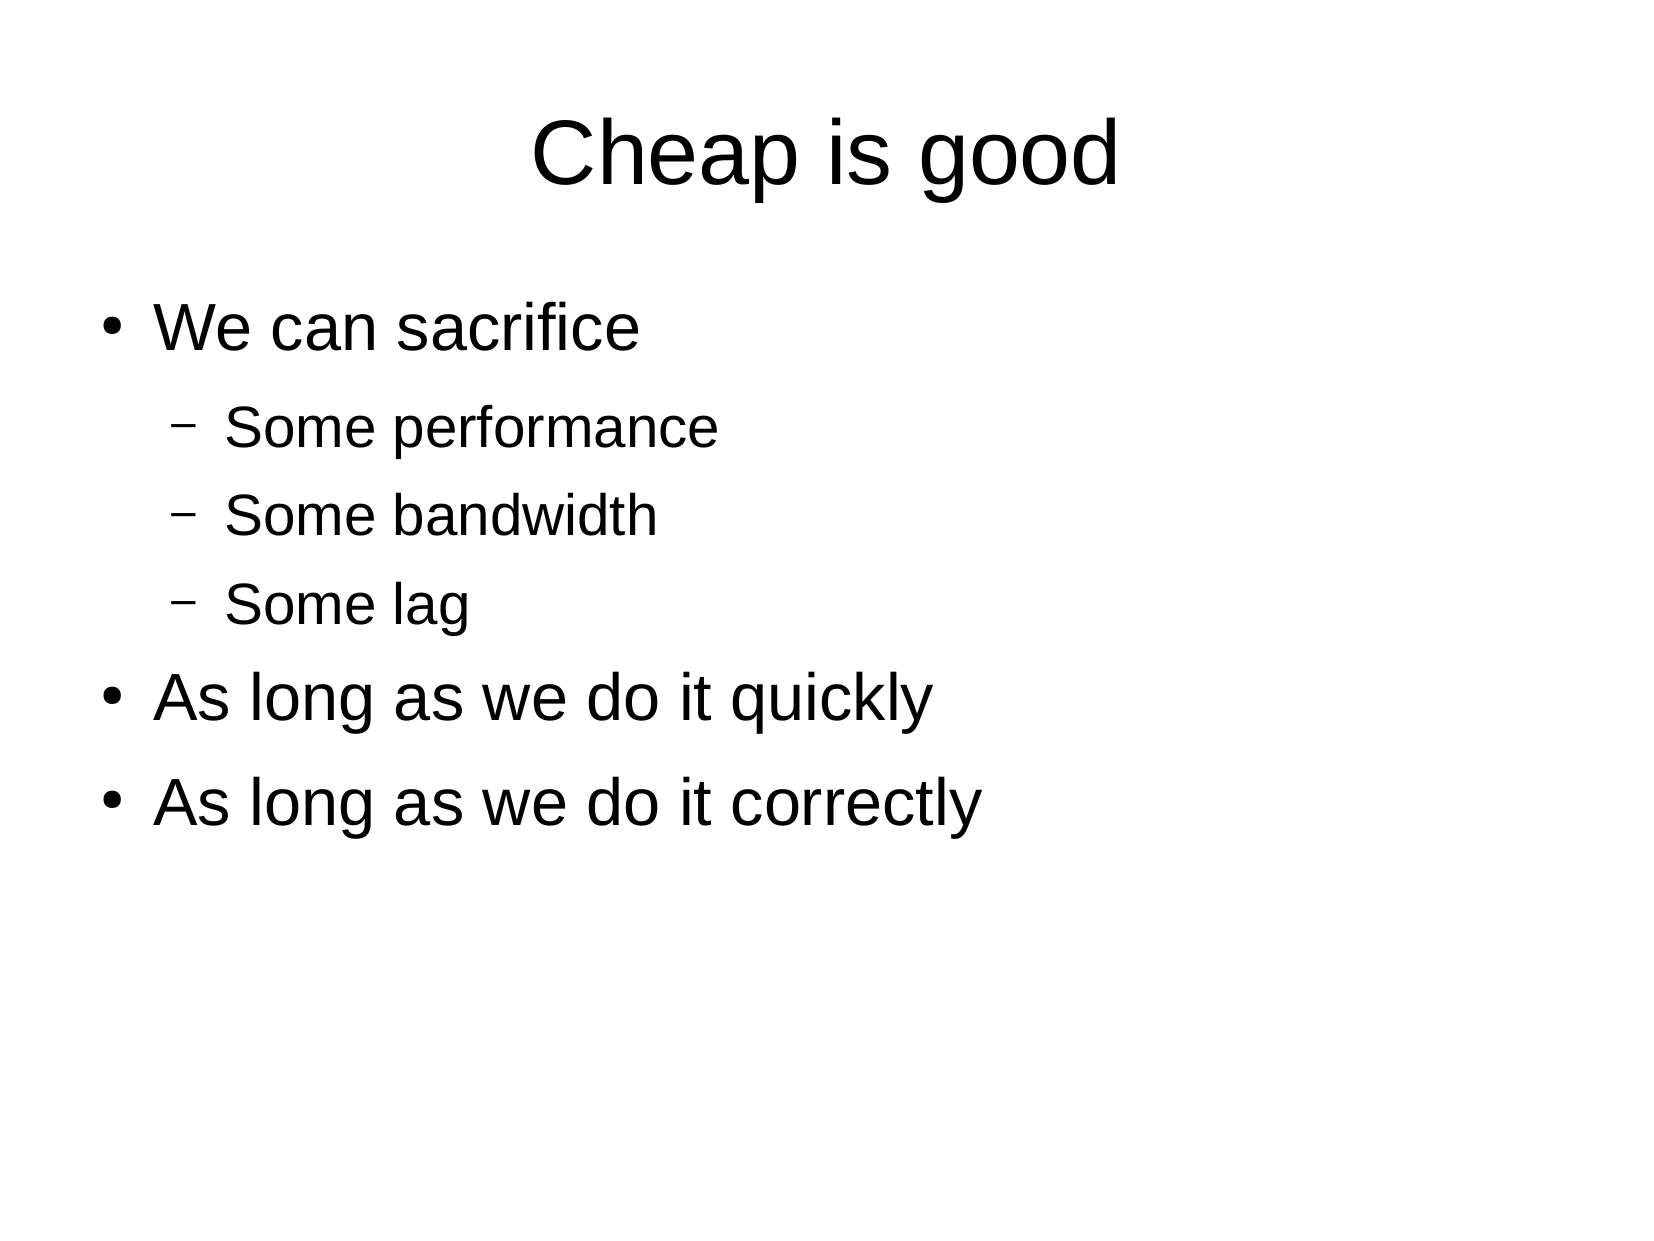

# Cheap is good
We can sacrifice
Some performance
Some bandwidth
Some lag
As long as we do it quickly
As long as we do it correctly